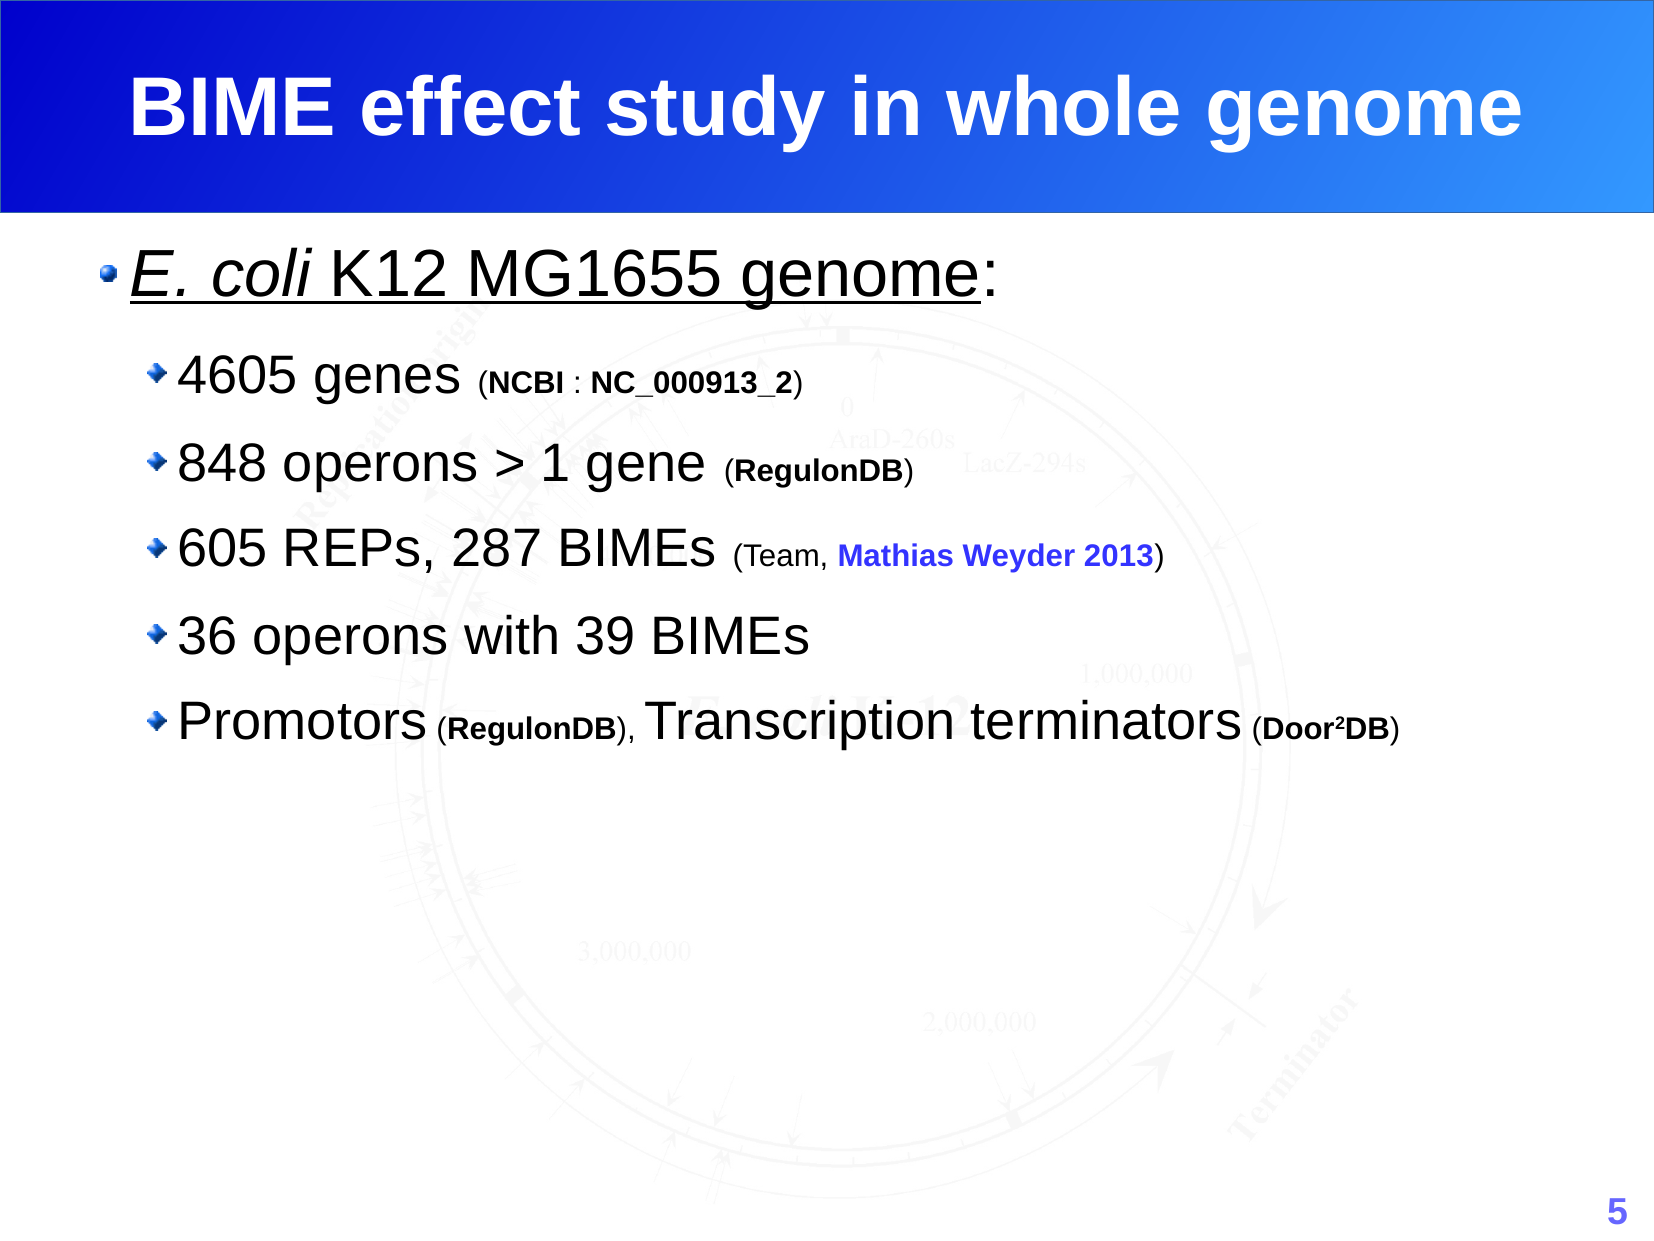

# BIME effect study in whole genome
E. coli K12 MG1655 genome:
4605 genes (NCBI : NC_000913_2)
848 operons > 1 gene (RegulonDB)
605 REPs, 287 BIMEs (Team, Mathias Weyder 2013)
36 operons with 39 BIMEs
Promotors (RegulonDB), Transcription terminators (Door2DB)
5